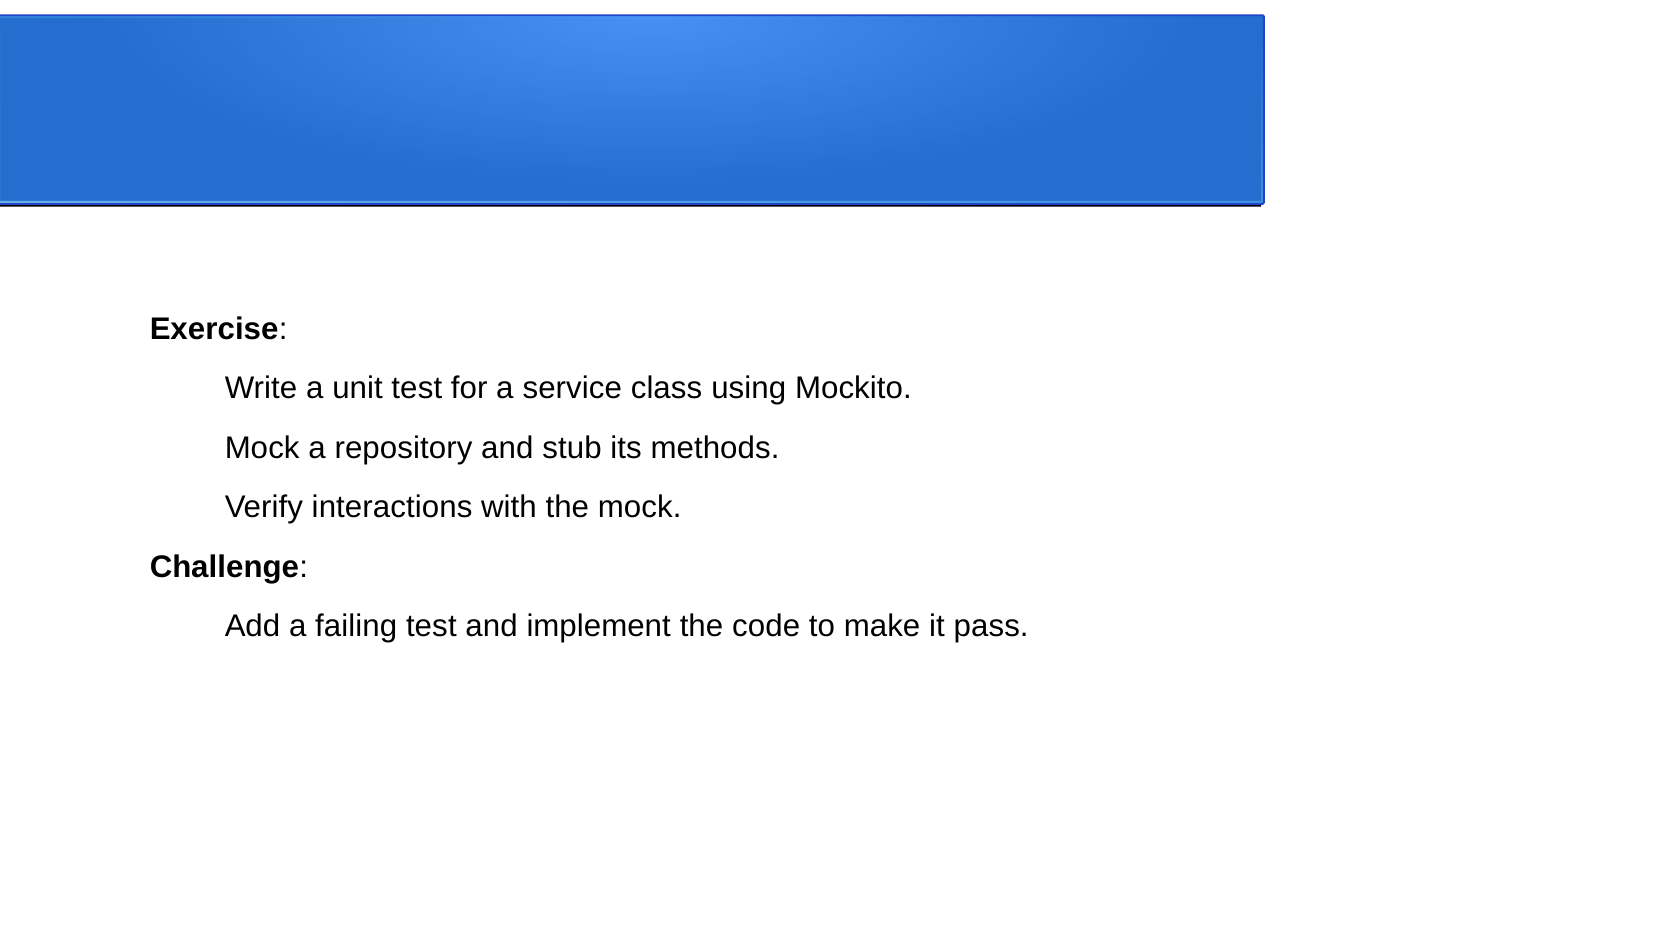

Exercise:
	Write a unit test for a service class using Mockito.
	Mock a repository and stub its methods.
	Verify interactions with the mock.
Challenge:
	Add a failing test and implement the code to make it pass.